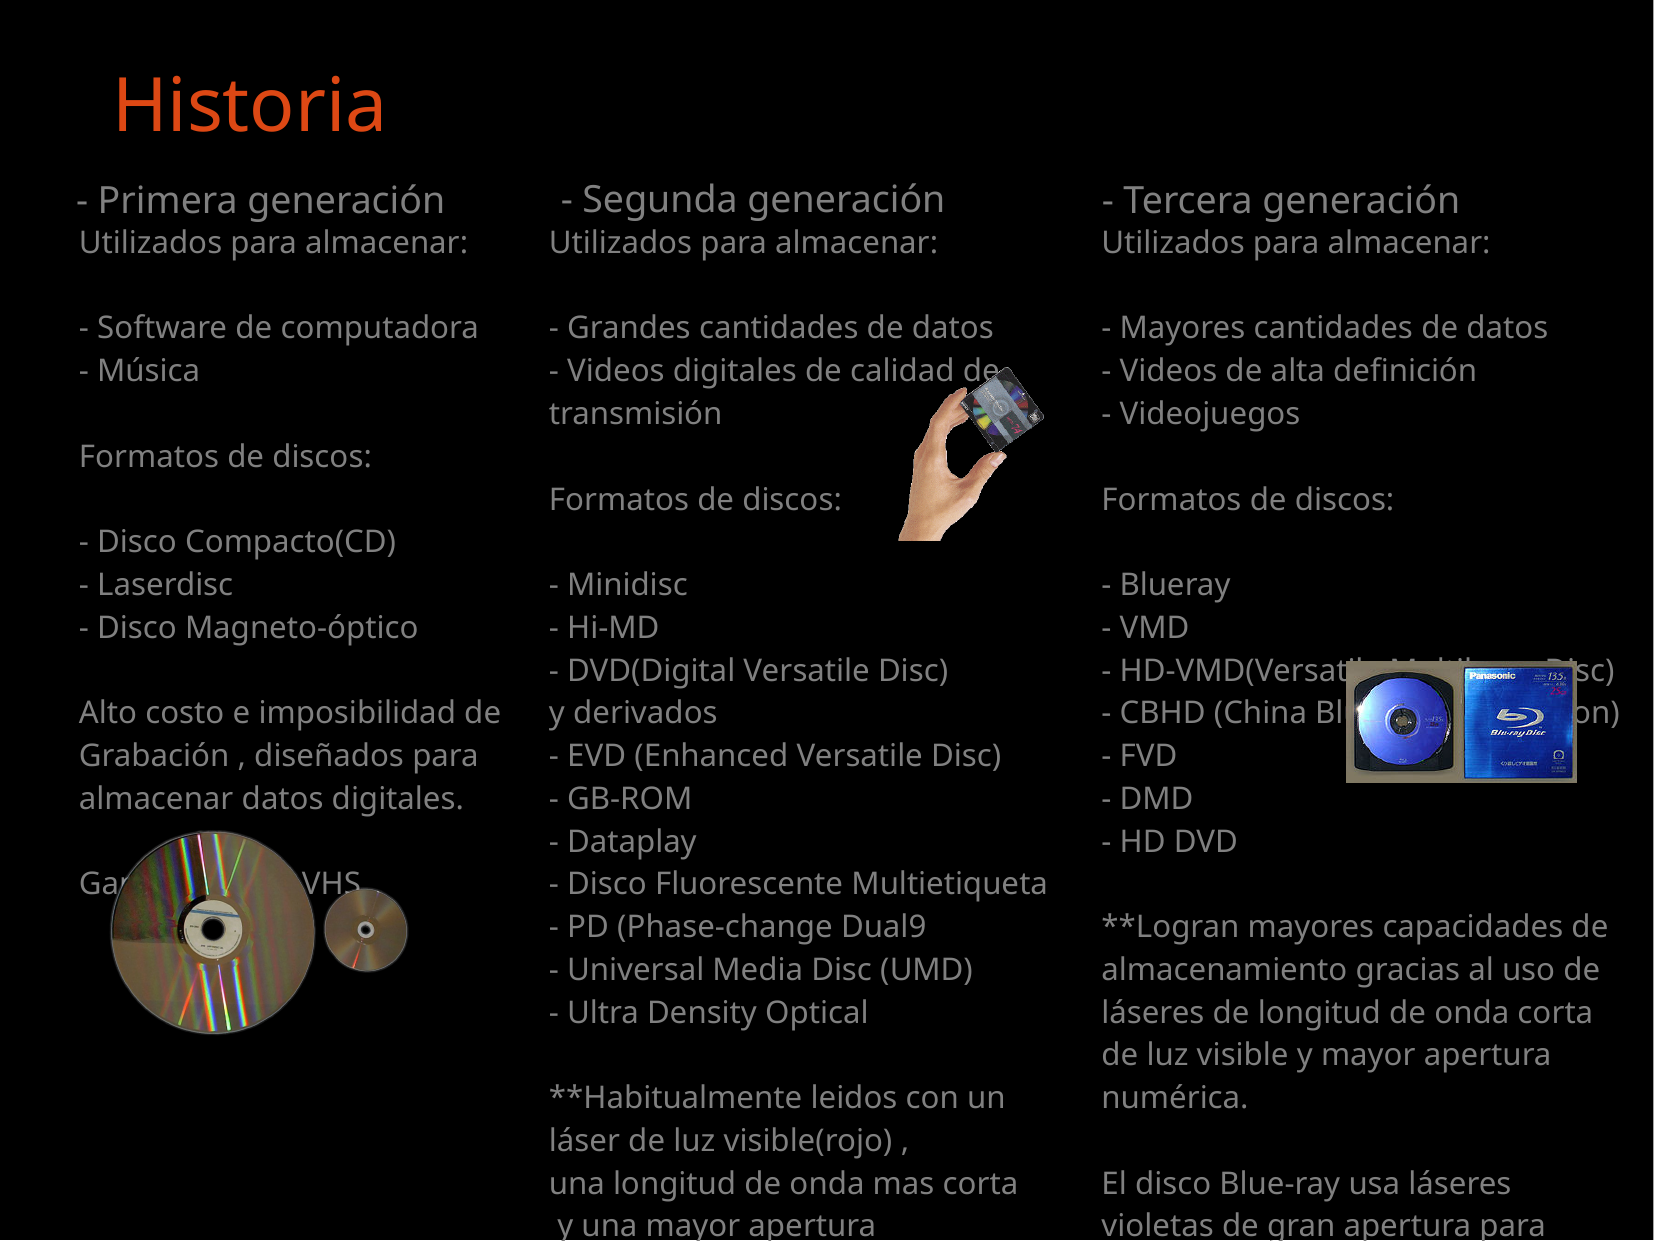

# Historia
- Segunda generación
- Primera generación
- Tercera generación
Utilizados para almacenar:
- Software de computadora
- Música
Formatos de discos:
- Disco Compacto(CD)
- Laserdisc
- Disco Magneto-óptico
Alto costo e imposibilidad de
Grabación , diseñados para
almacenar datos digitales.
Ganó el casete VHS
Utilizados para almacenar:
- Grandes cantidades de datos
- Videos digitales de calidad de
transmisión
Formatos de discos:
- Minidisc
- Hi-MD
- DVD(Digital Versatile Disc)
y derivados
- EVD (Enhanced Versatile Disc)
- GB-ROM
- Dataplay
- Disco Fluorescente Multietiqueta
- PD (Phase-change Dual9
- Universal Media Disc (UMD)
- Ultra Density Optical
**Habitualmente leidos con un
láser de luz visible(rojo) ,
una longitud de onda mas corta
 y una mayor apertura
numérica.**
Utilizados para almacenar:
- Mayores cantidades de datos
- Videos de alta definición
- Videojuegos
Formatos de discos:
- Blueray
- VMD
- HD-VMD(Versatile Multilayer Disc)
- CBHD (China Blue High Definition)
- FVD
- DMD
- HD DVD
**Logran mayores capacidades de
almacenamiento gracias al uso de
láseres de longitud de onda corta
de luz visible y mayor apertura
numérica.
El disco Blue-ray usa láseres
violetas de gran apertura para
usar con discos con pits y lands
más pequeños y por lo tanto mayor
capacidad de almacenamiento
por capa**